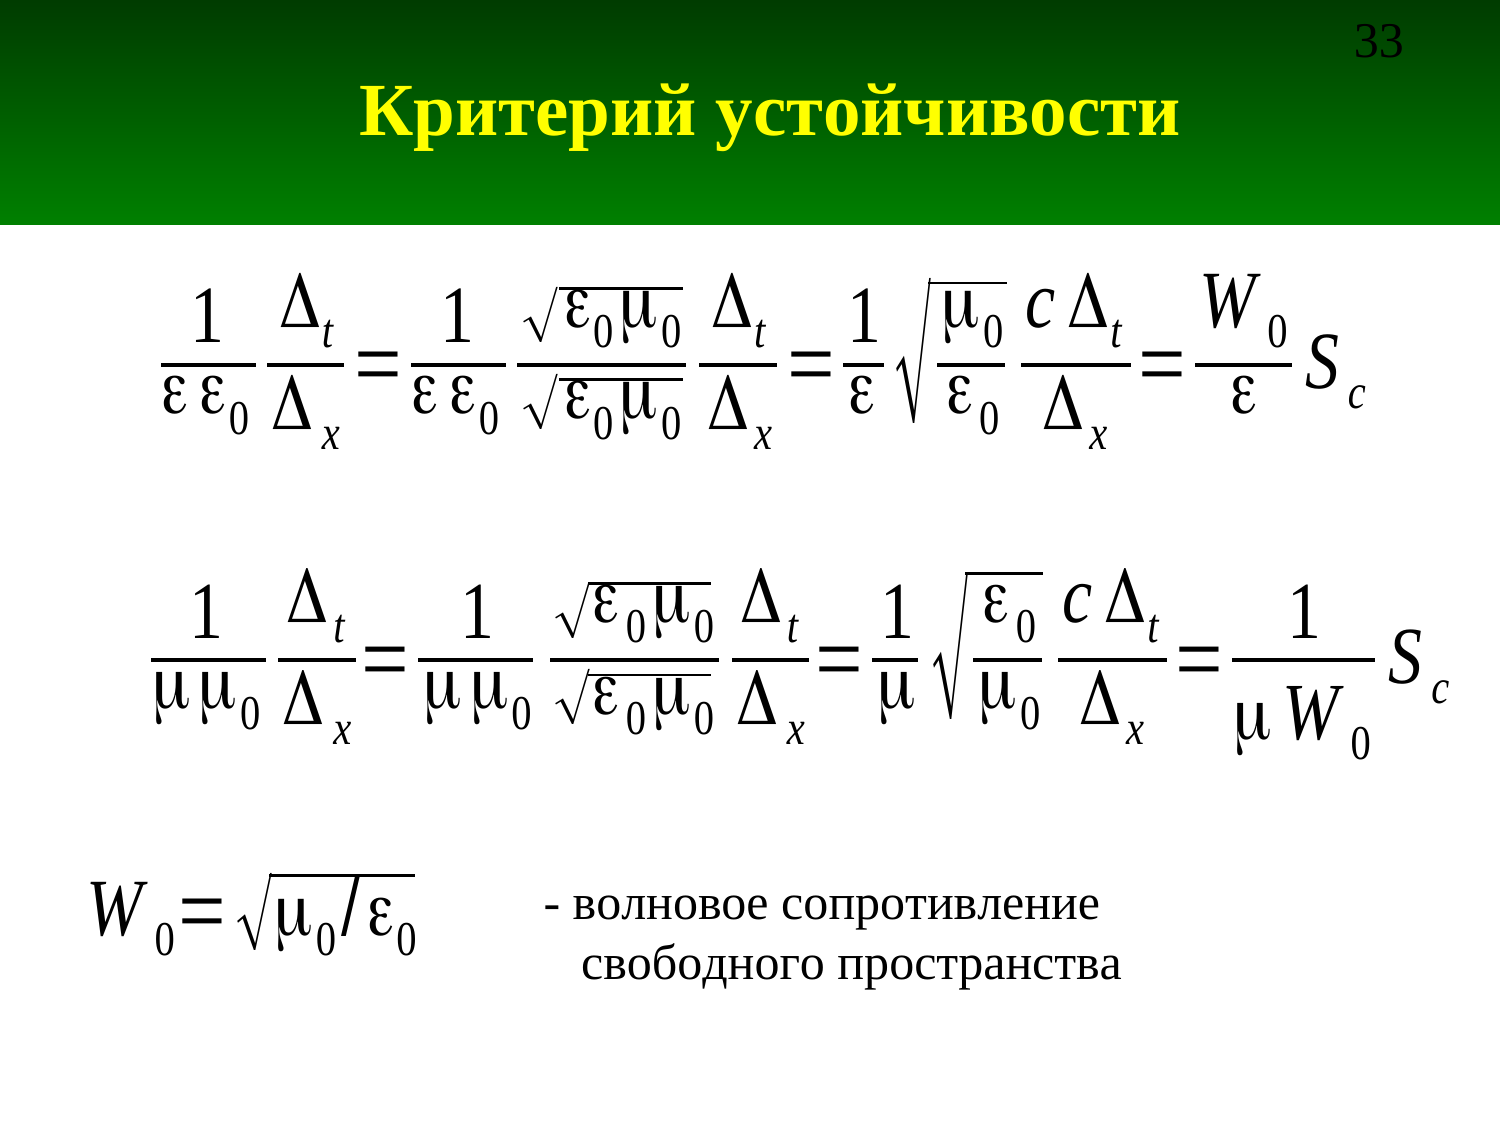

# Критерий устойчивости
- волновое сопротивление
 свободного пространства